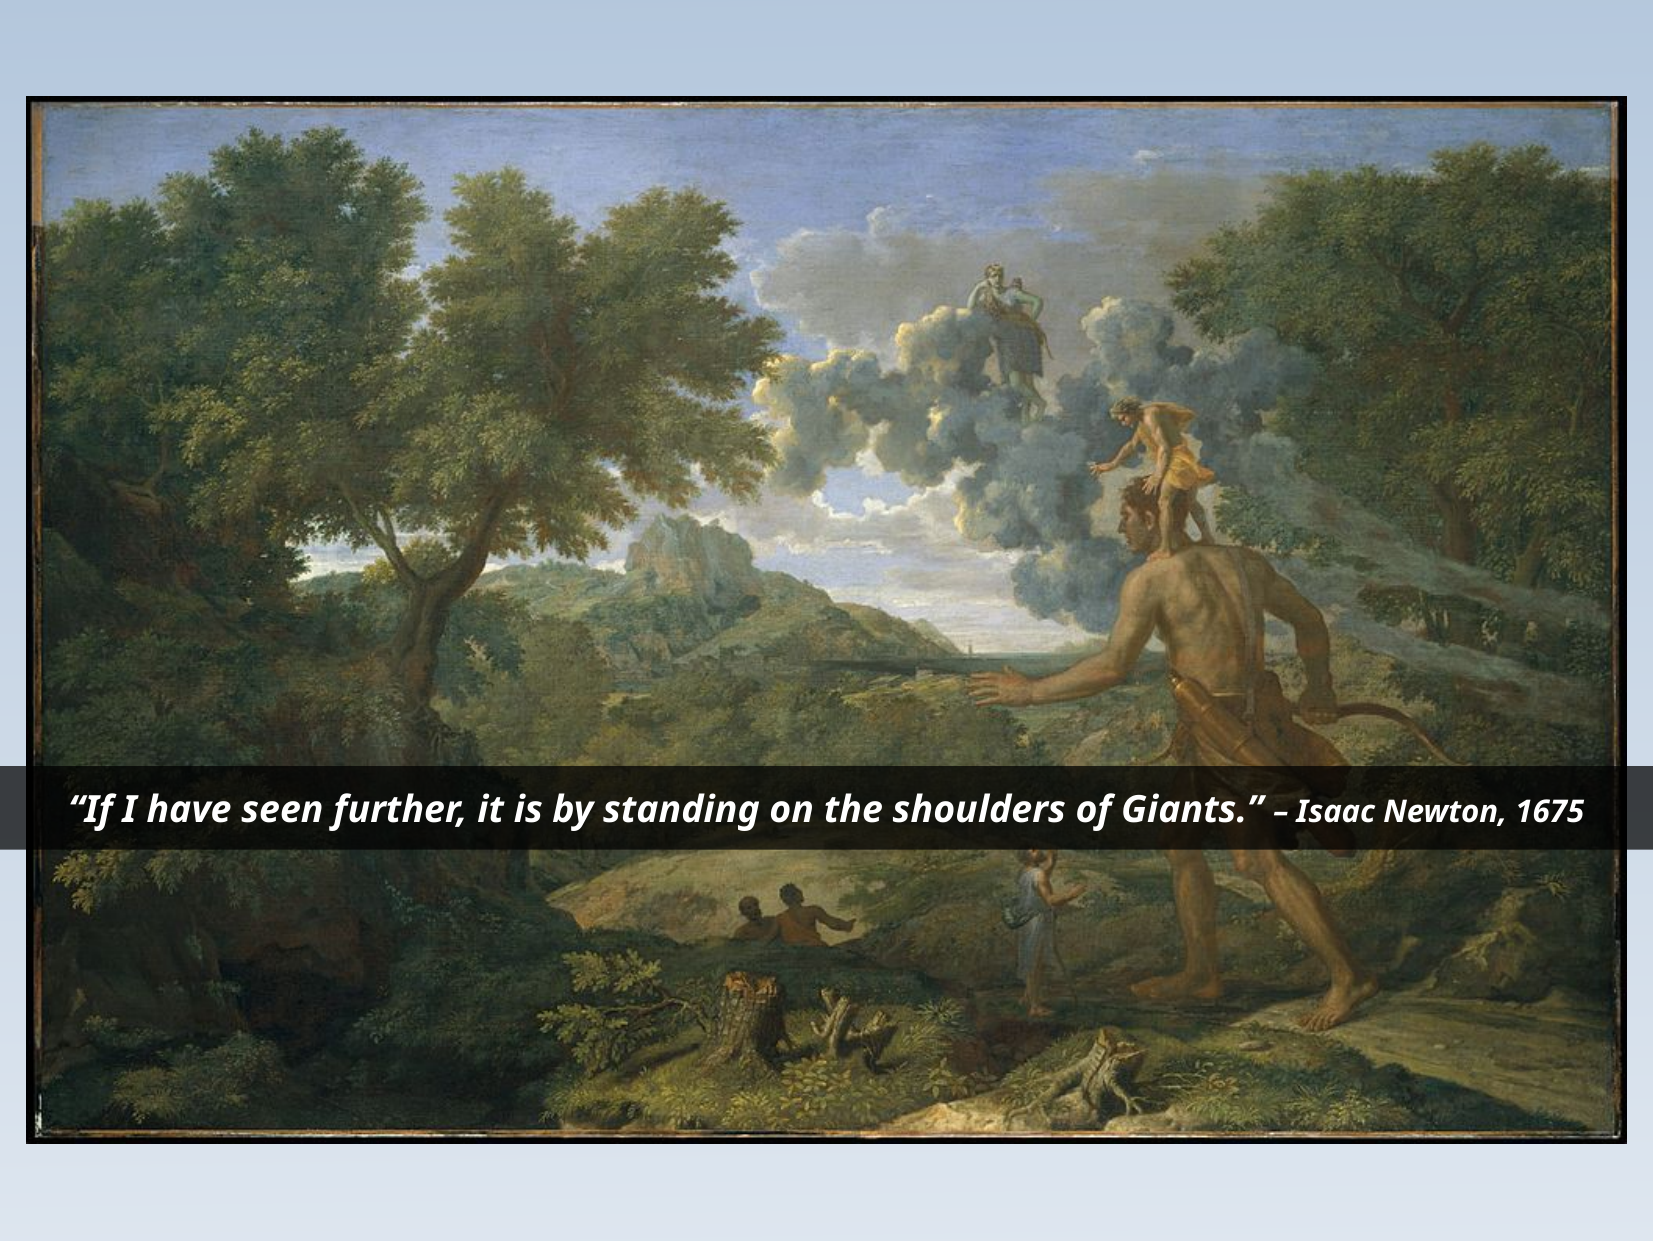

# “If I have seen further, it is by standing on the shoulders of Giants.” – Isaac Newton, 1675